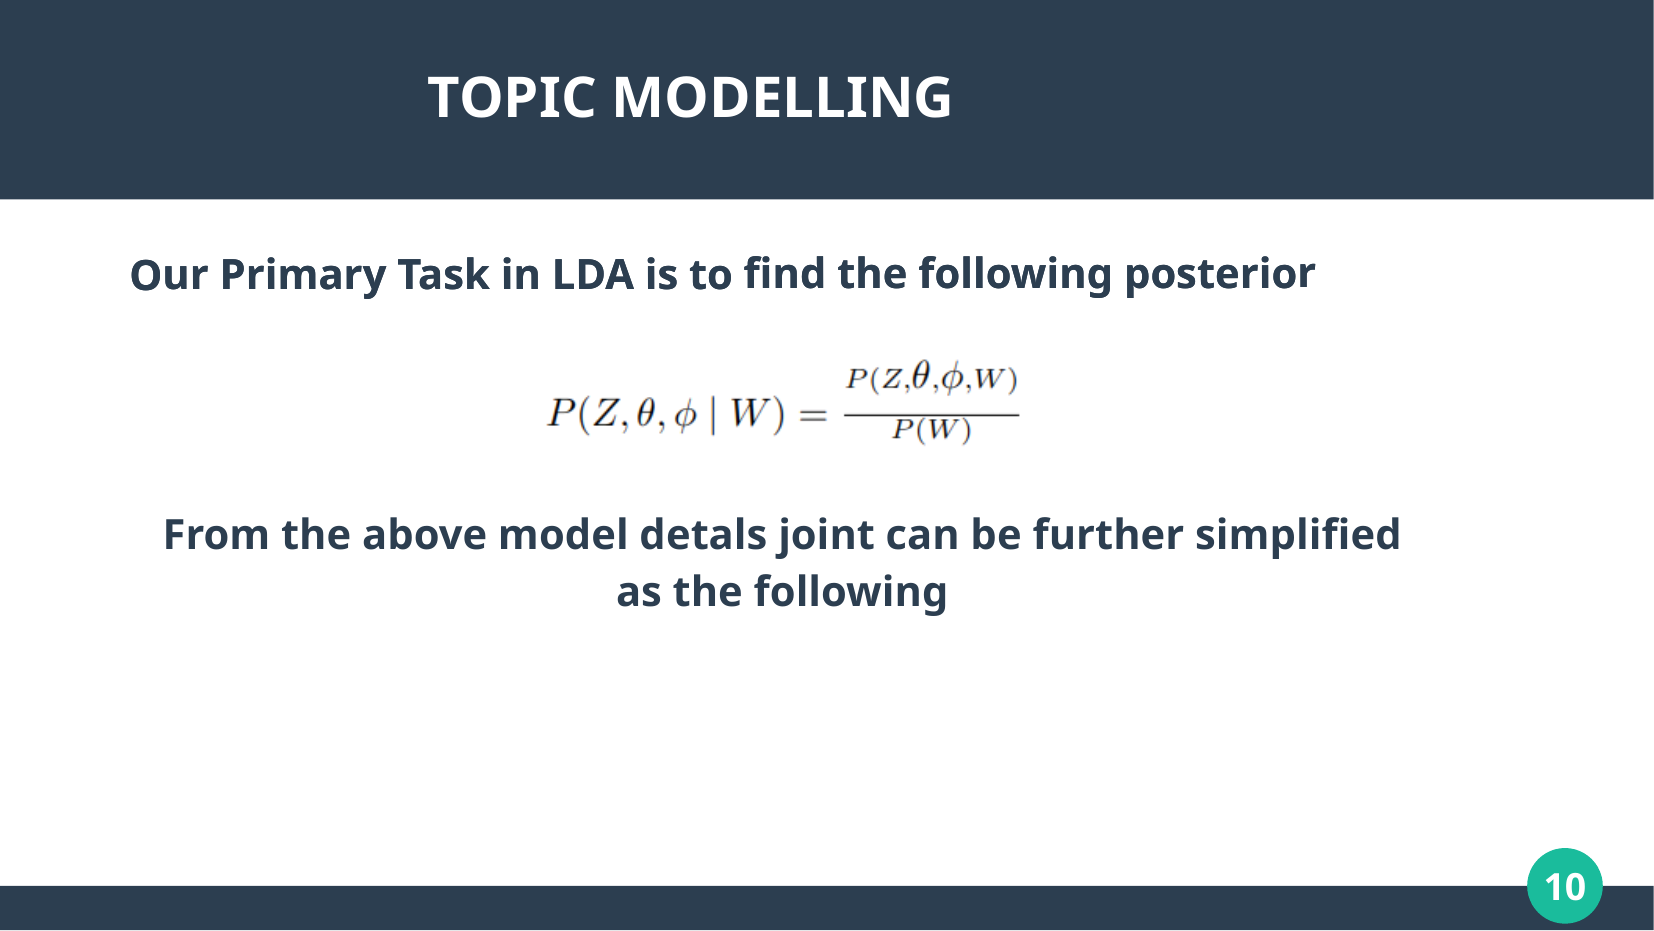

# TOPIC MODELLING
Our Primary Task in LDA is to find the following posterior
Our Primary Task in LDA is to find the following posterior
From the above model detals joint can be further simplified
as the following